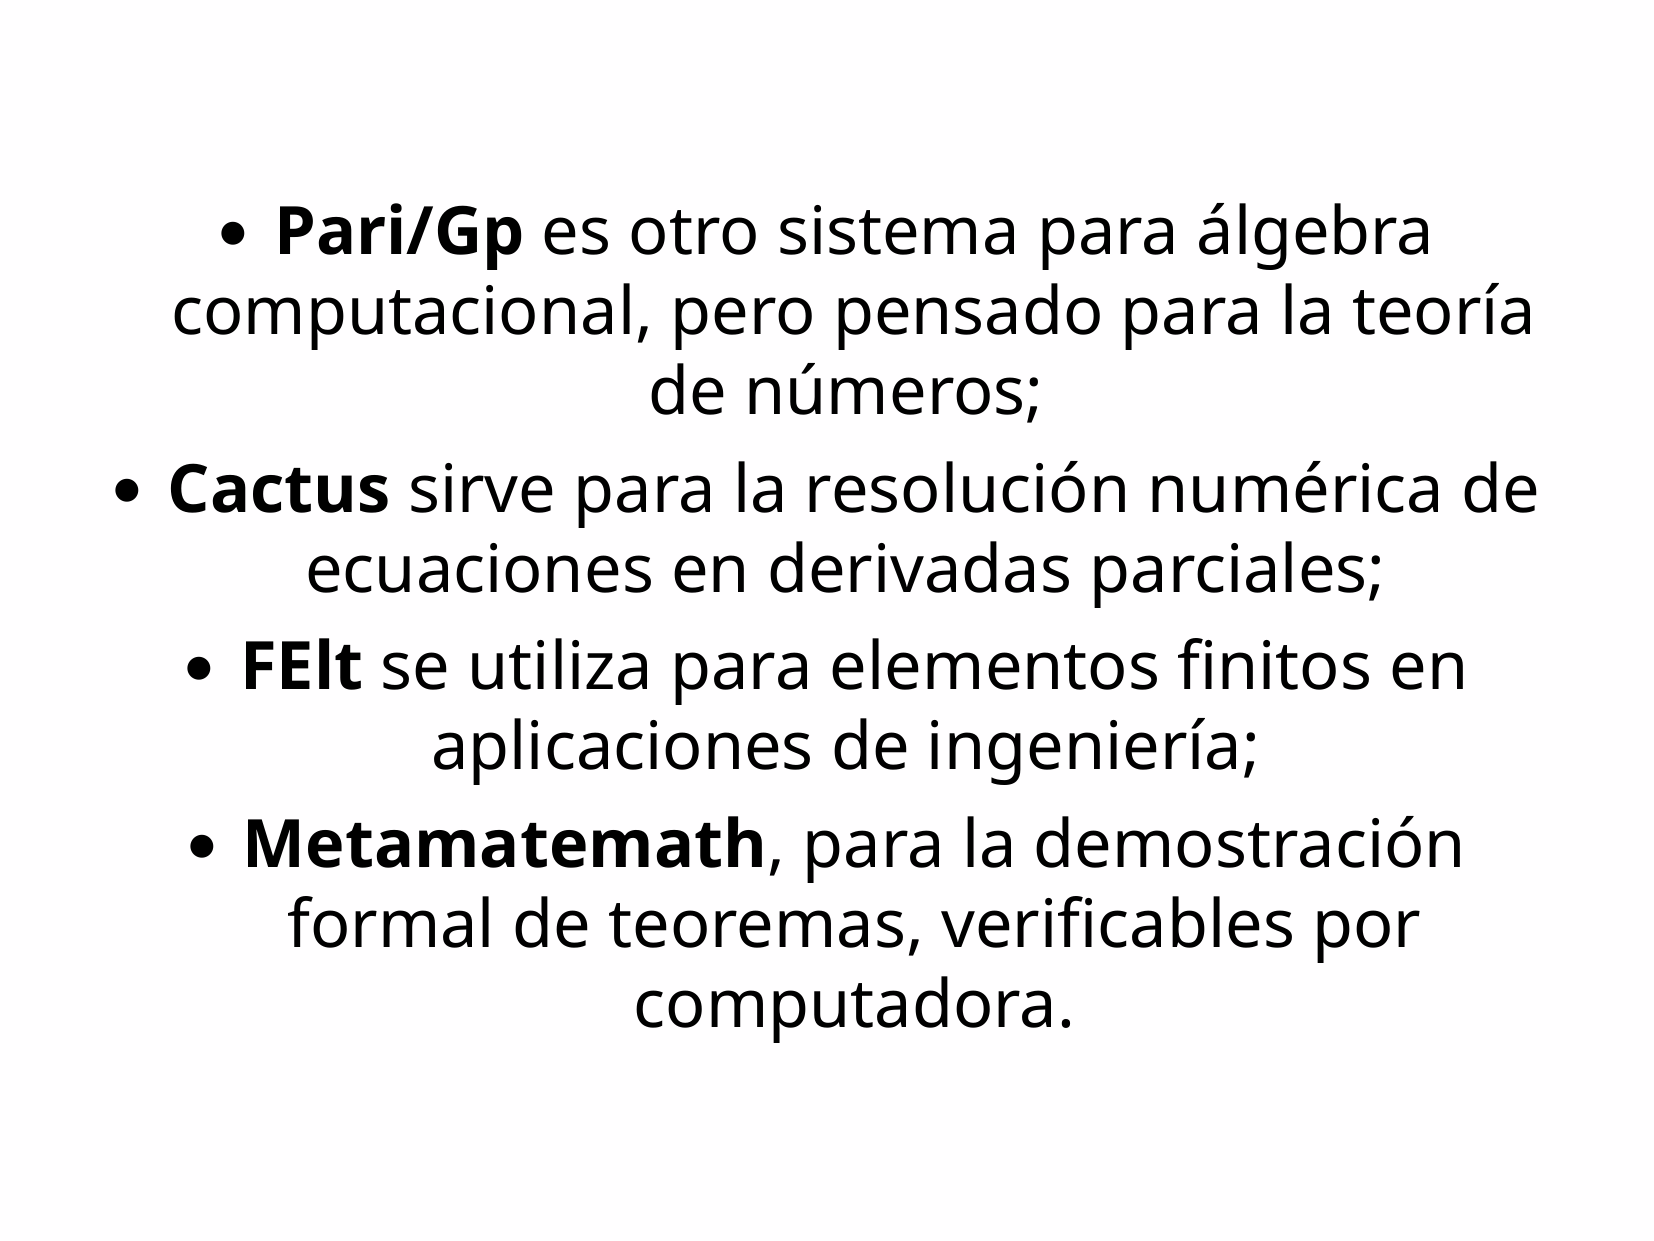

# Pari/Gp es otro sistema para álgebra computacional, pero pensado para la teoría de números;
Cactus sirve para la resolución numérica de ecuaciones en derivadas parciales;
FElt se utiliza para elementos finitos en aplicaciones de ingeniería;
Metamatemath, para la demostración formal de teoremas, verificables por computadora.